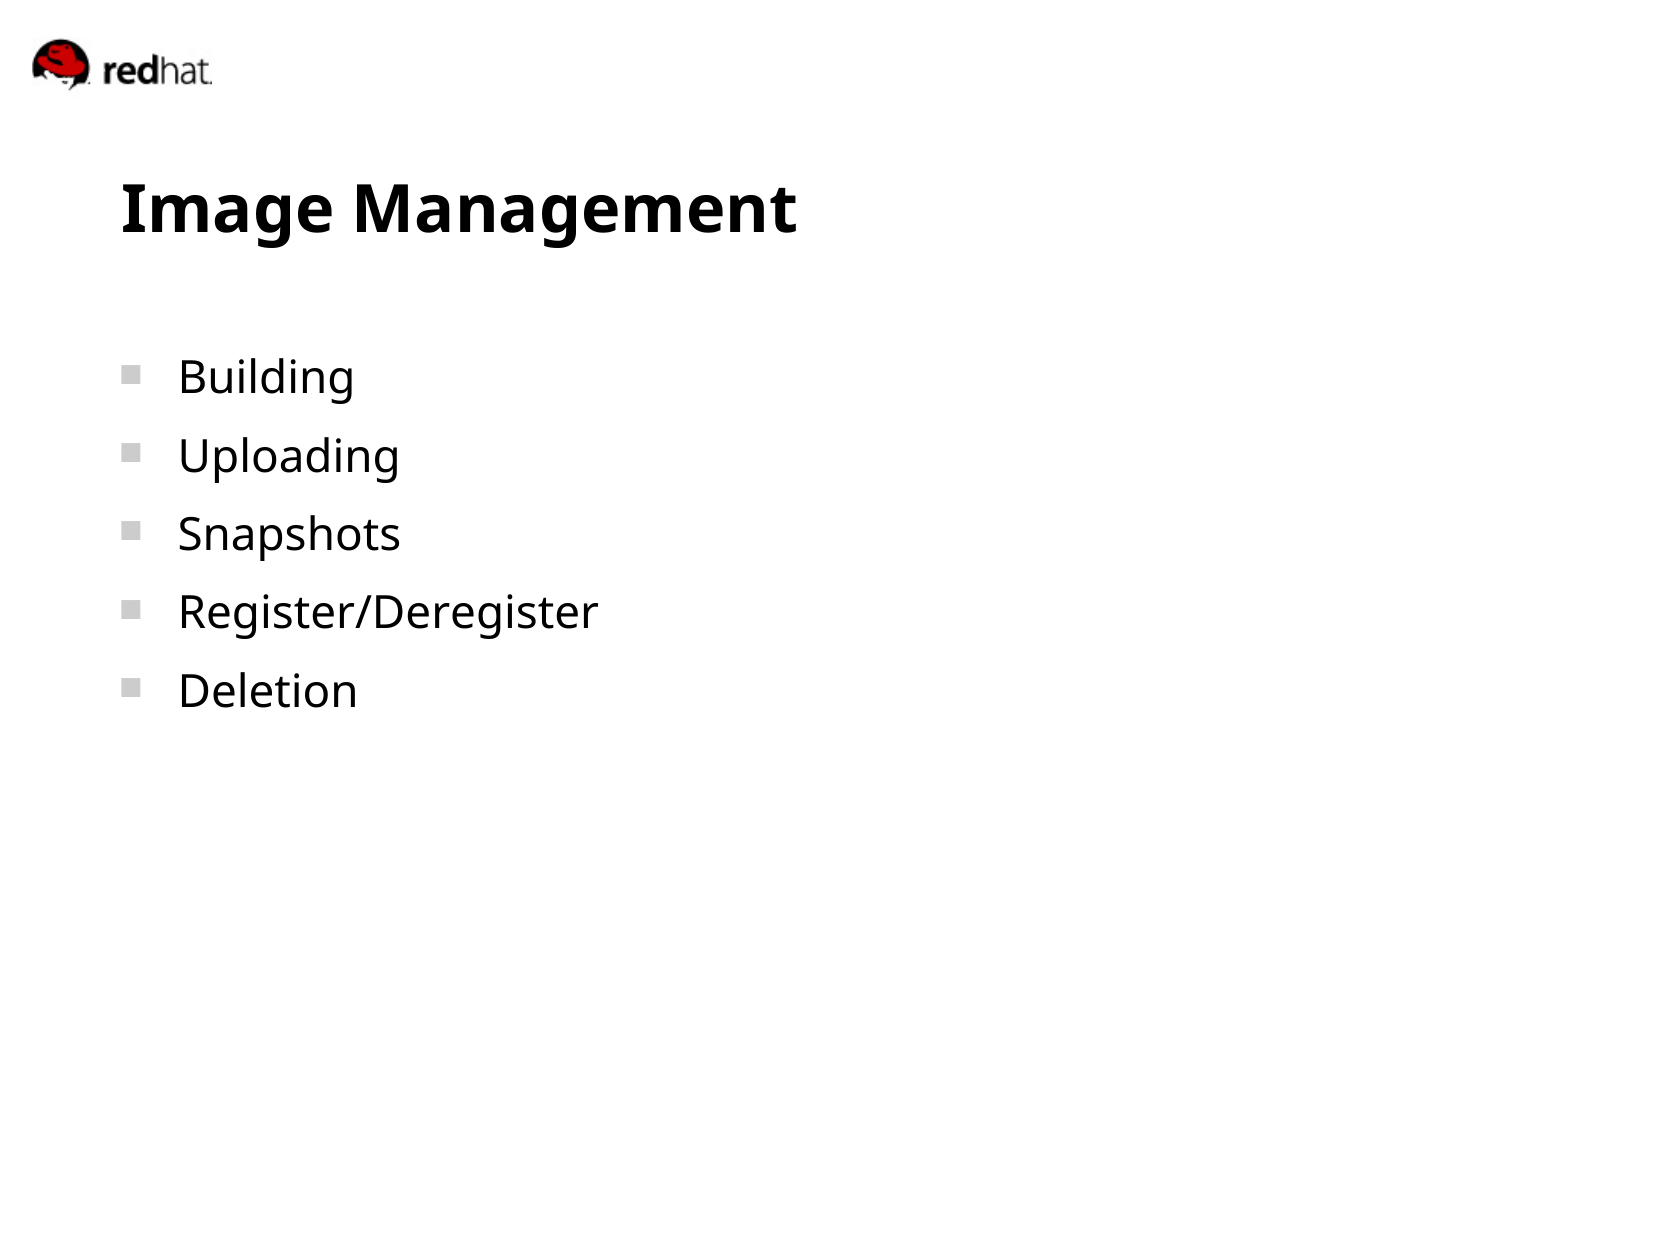

# Image Management
Building
Uploading
Snapshots
Register/Deregister
Deletion